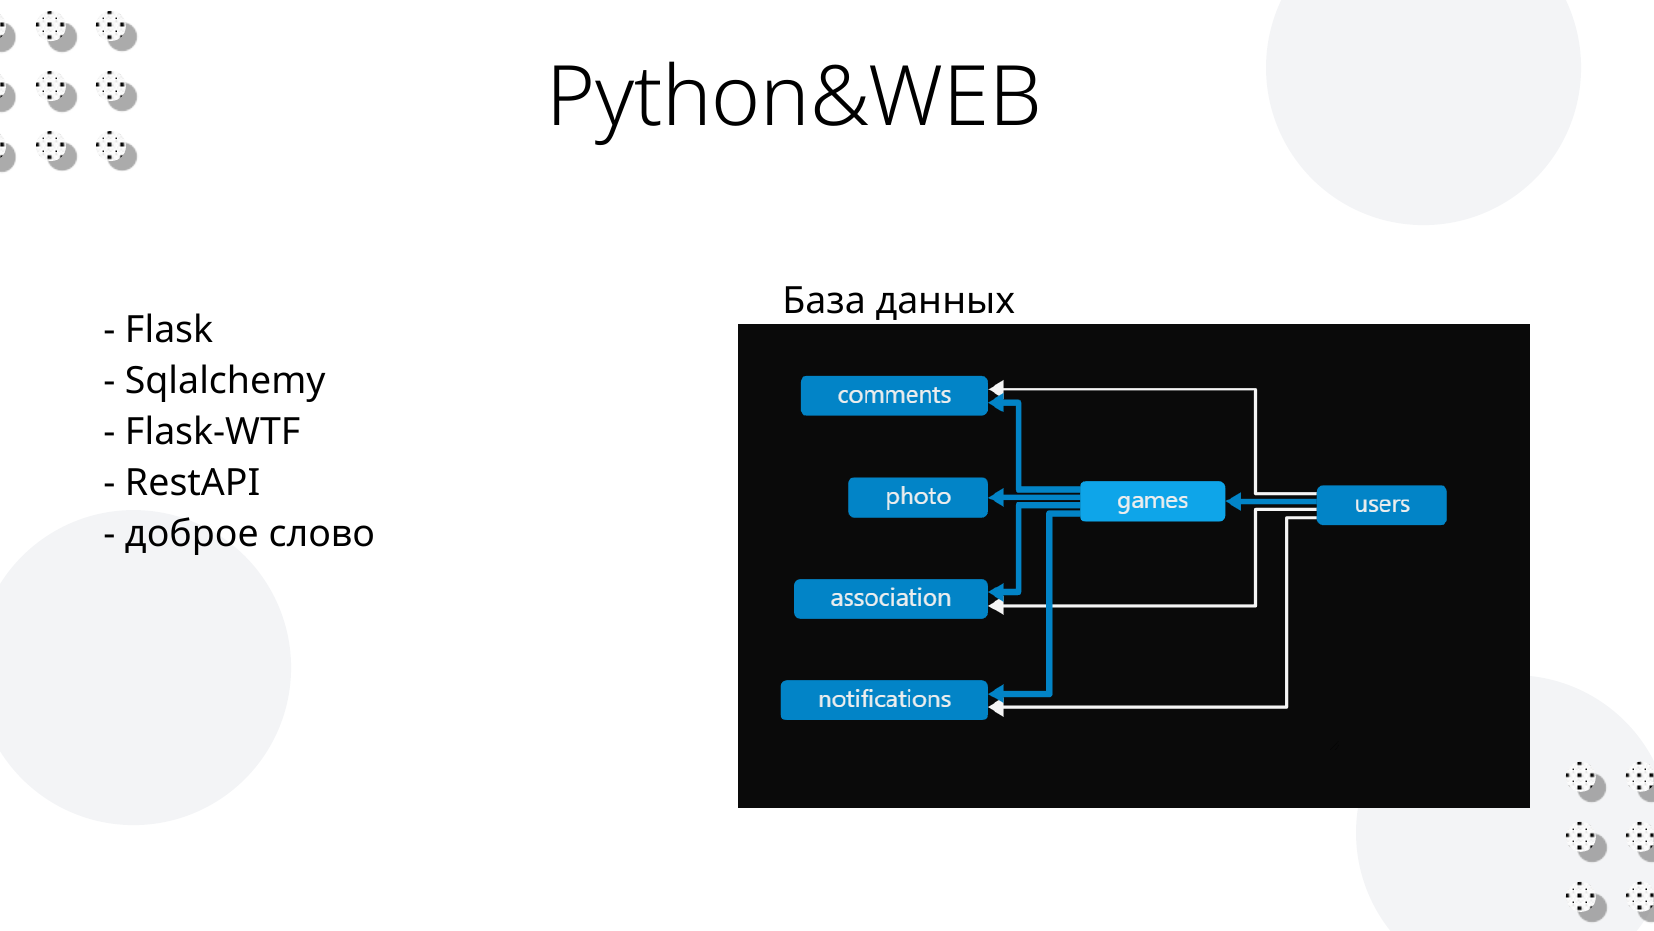

Python&WEB
База данных
- Flask
- Sqlalchemy
- Flask-WTF
- RestAPI
- доброе слово